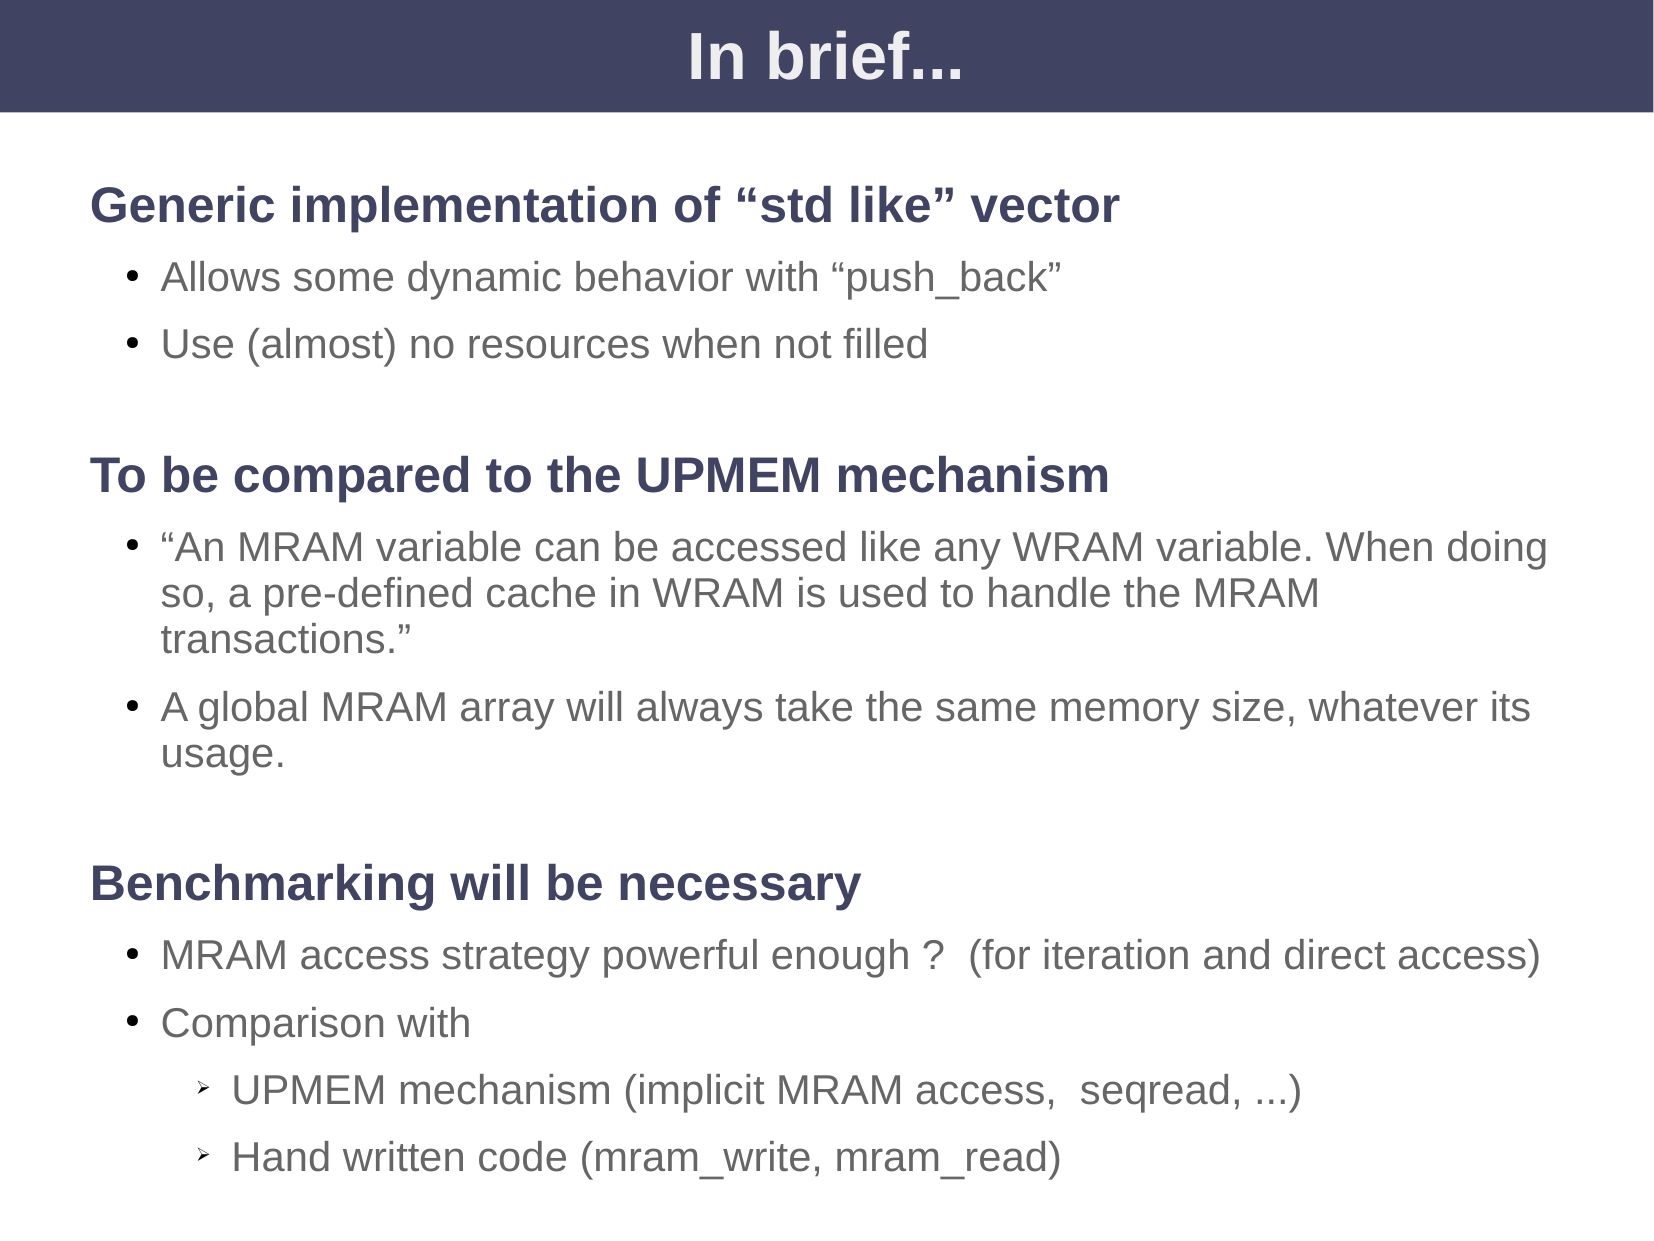

In brief...
Generic implementation of “std like” vector
Allows some dynamic behavior with “push_back”
Use (almost) no resources when not filled
To be compared to the UPMEM mechanism
“An MRAM variable can be accessed like any WRAM variable. When doing so, a pre-defined cache in WRAM is used to handle the MRAM transactions.”
A global MRAM array will always take the same memory size, whatever its usage.
Benchmarking will be necessary
MRAM access strategy powerful enough ? (for iteration and direct access)
Comparison with
UPMEM mechanism (implicit MRAM access, seqread, ...)
Hand written code (mram_write, mram_read)